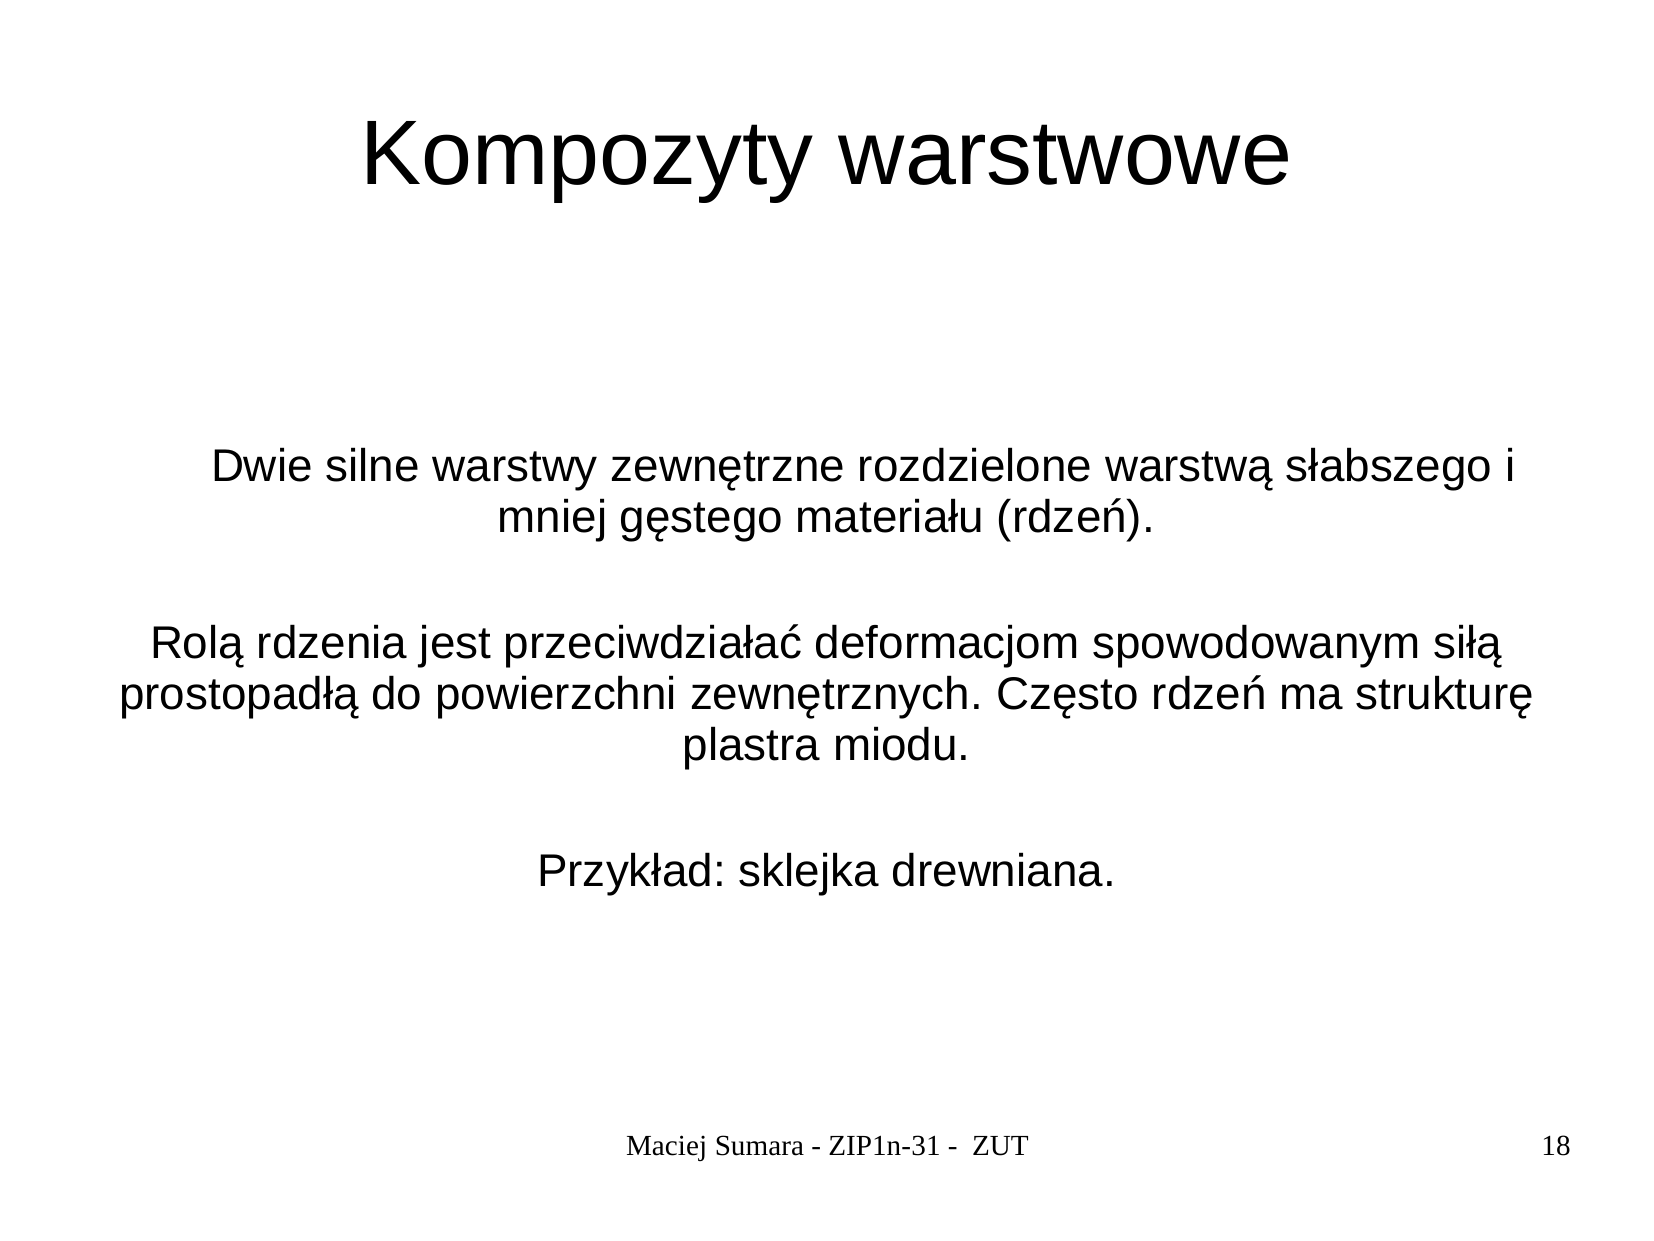

# Kompozyty warstwowe
	Dwie silne warstwy zewnętrzne rozdzielone warstwą słabszego i mniej gęstego materiału (rdzeń).
Rolą rdzenia jest przeciwdziałać deformacjom spowodowanym siłą prostopadłą do powierzchni zewnętrznych. Często rdzeń ma strukturę plastra miodu.
Przykład: sklejka drewniana.
Maciej Sumara - ZIP1n-31 - ZUT
18